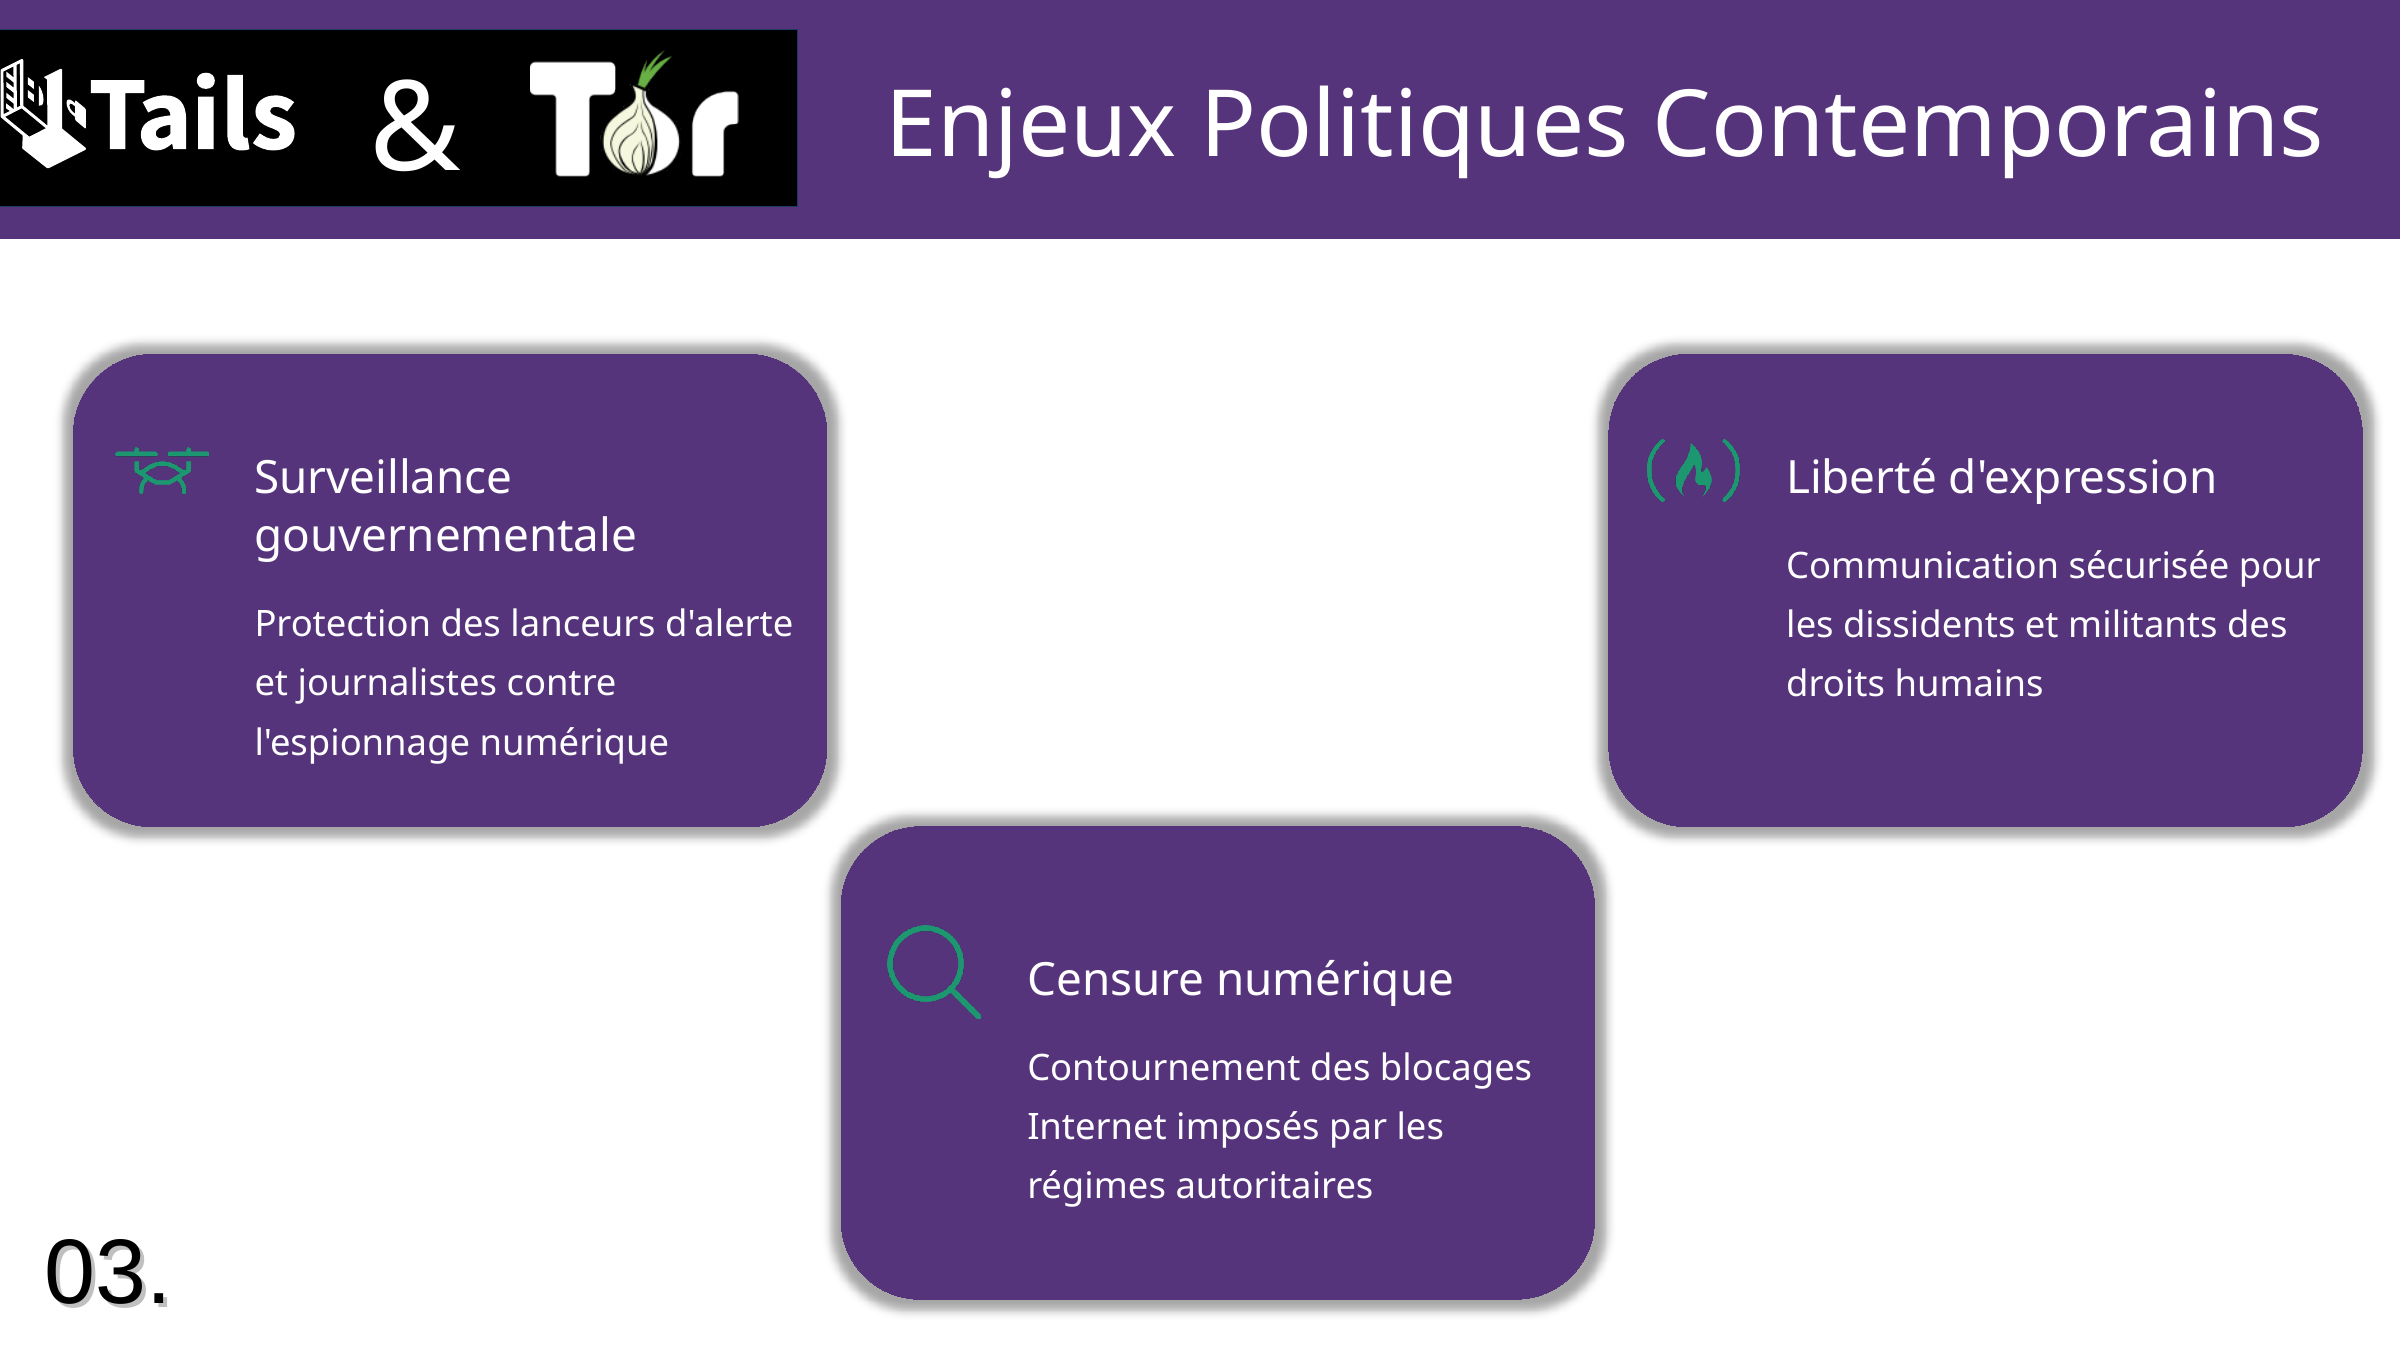

&
Enjeux Politiques Contemporains
Surveillance gouvernementale
Liberté d'expression
Communication sécurisée pour les dissidents et militants des droits humains
Protection des lanceurs d'alerte et journalistes contre l'espionnage numérique
Censure numérique
Contournement des blocages Internet imposés par les régimes autoritaires
03.